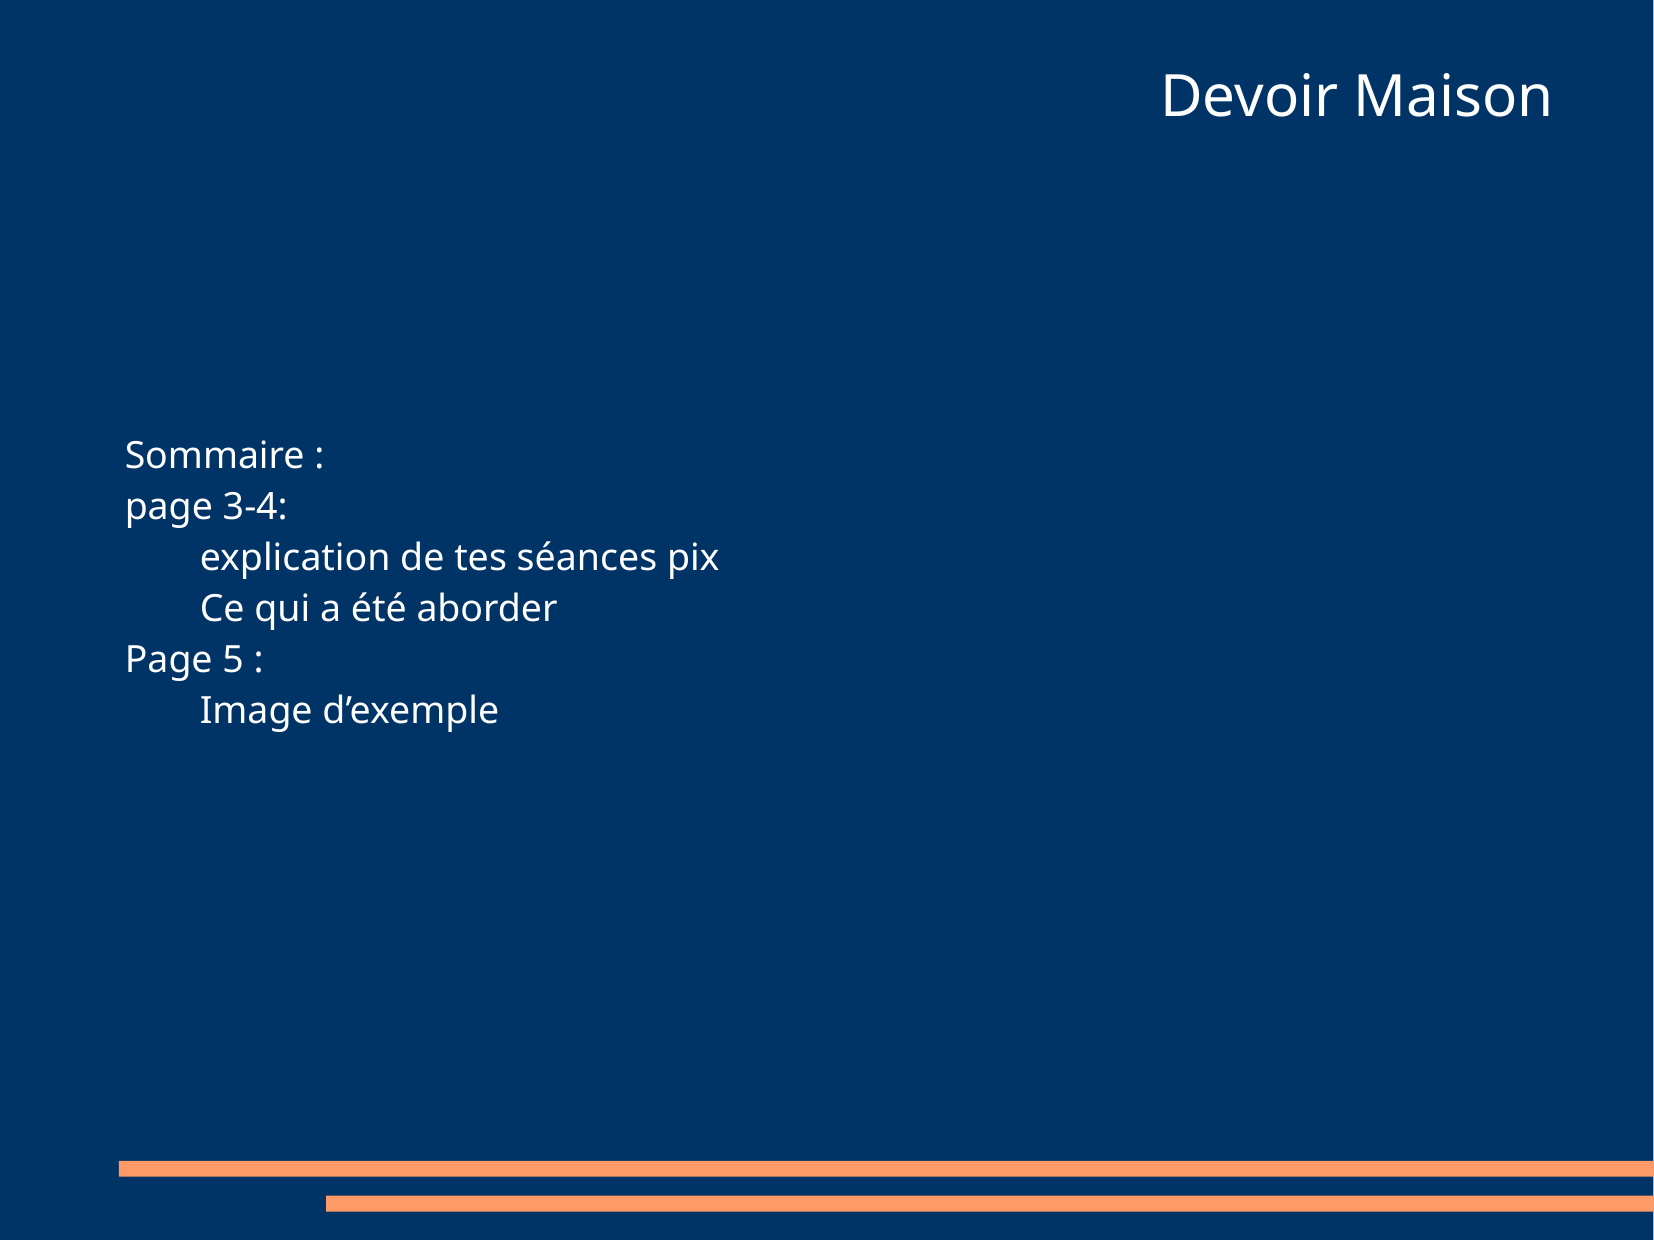

Devoir Maison
Sommaire :
page 3-4:
explication de tes séances pix
Ce qui a été aborder
Page 5 :
Image d’exemple